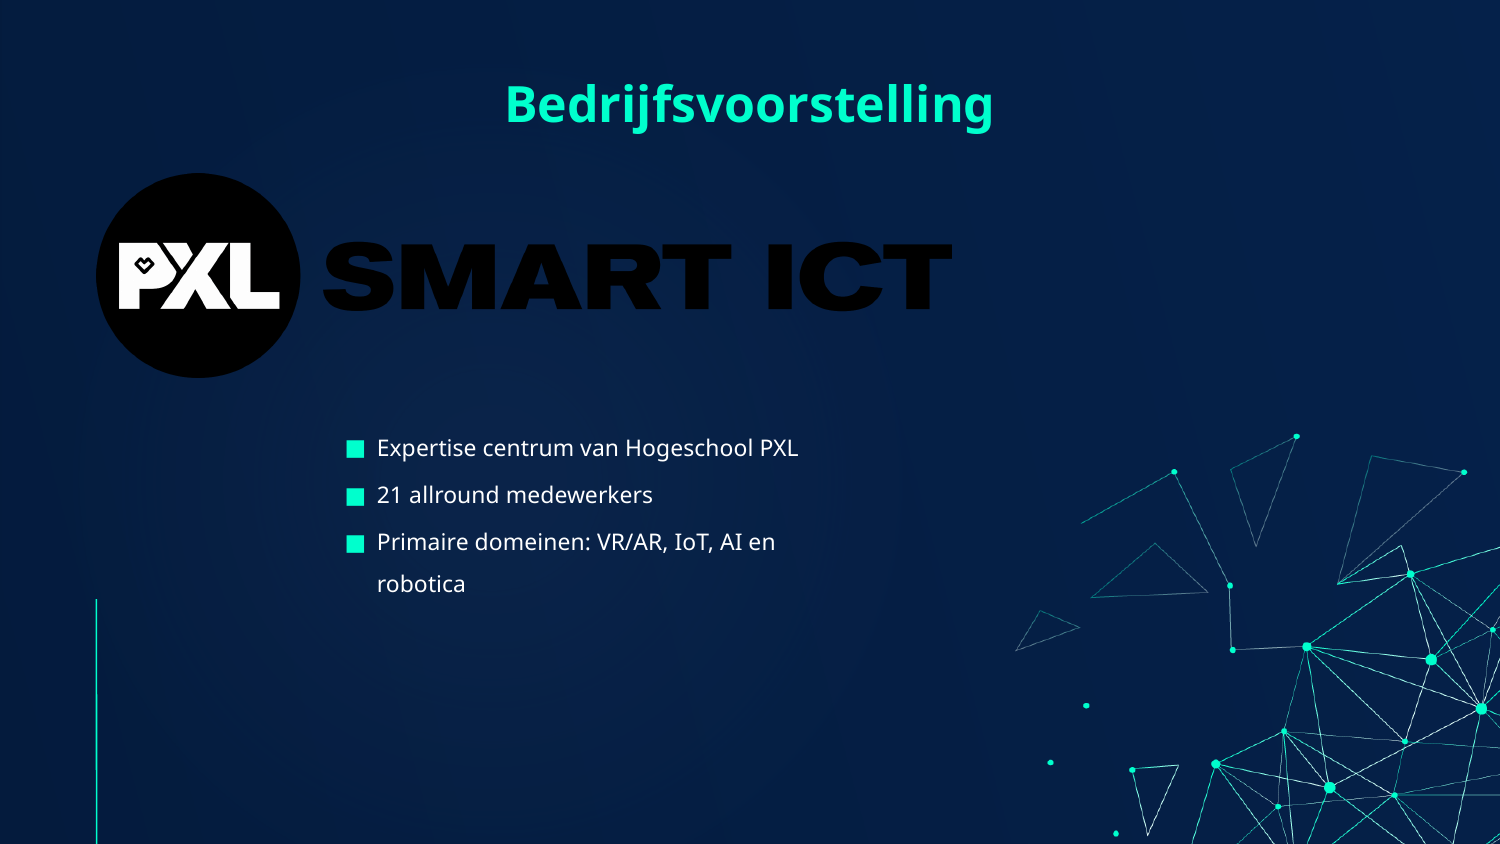

# Bedrijfsvoorstelling
Expertise centrum van Hogeschool PXL
21 allround medewerkers
Primaire domeinen: VR/AR, IoT, AI en robotica